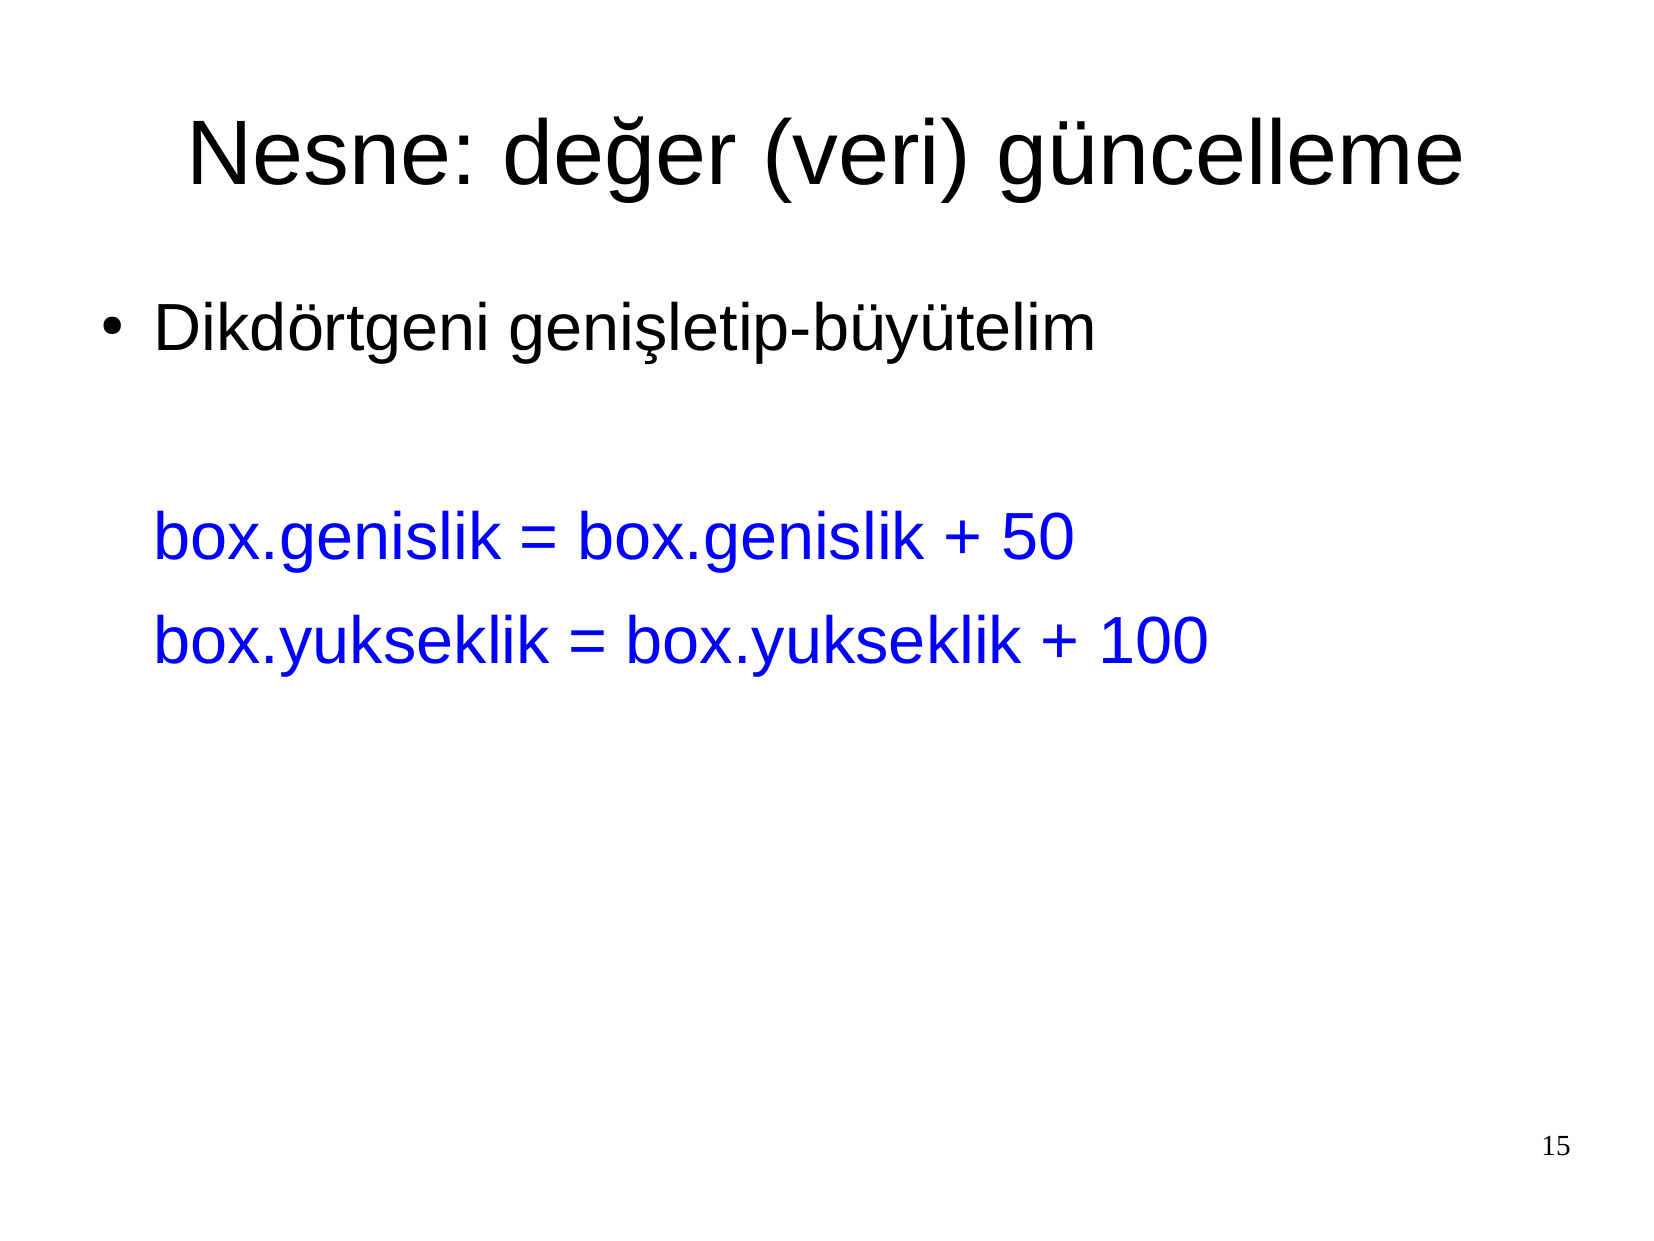

# Nesne: değer (veri) güncelleme
Dikdörtgeni genişletip-büyütelim
box.genislik = box.genislik + 50
box.yukseklik = box.yukseklik + 100
15